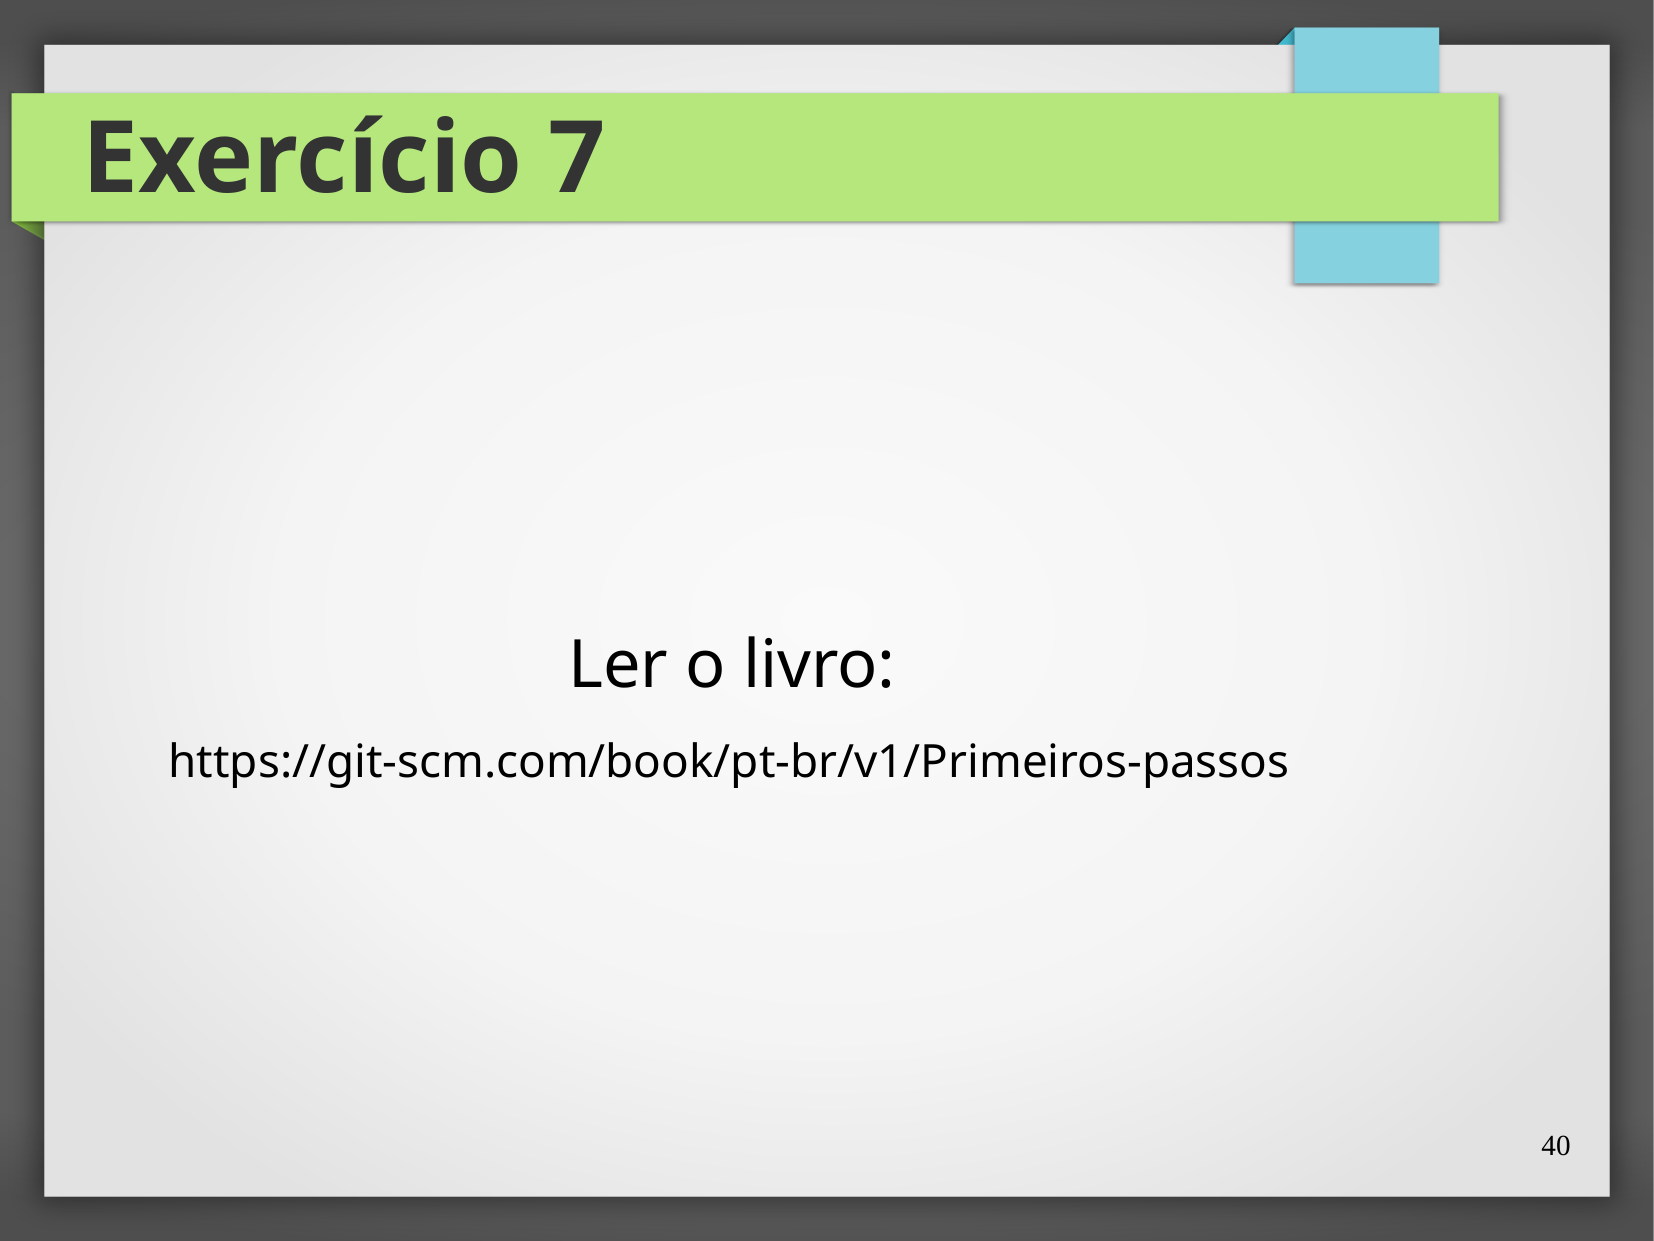

# Exercício 7
Ler o livro:
 https://git-scm.com/book/pt-br/v1/Primeiros-passos
40